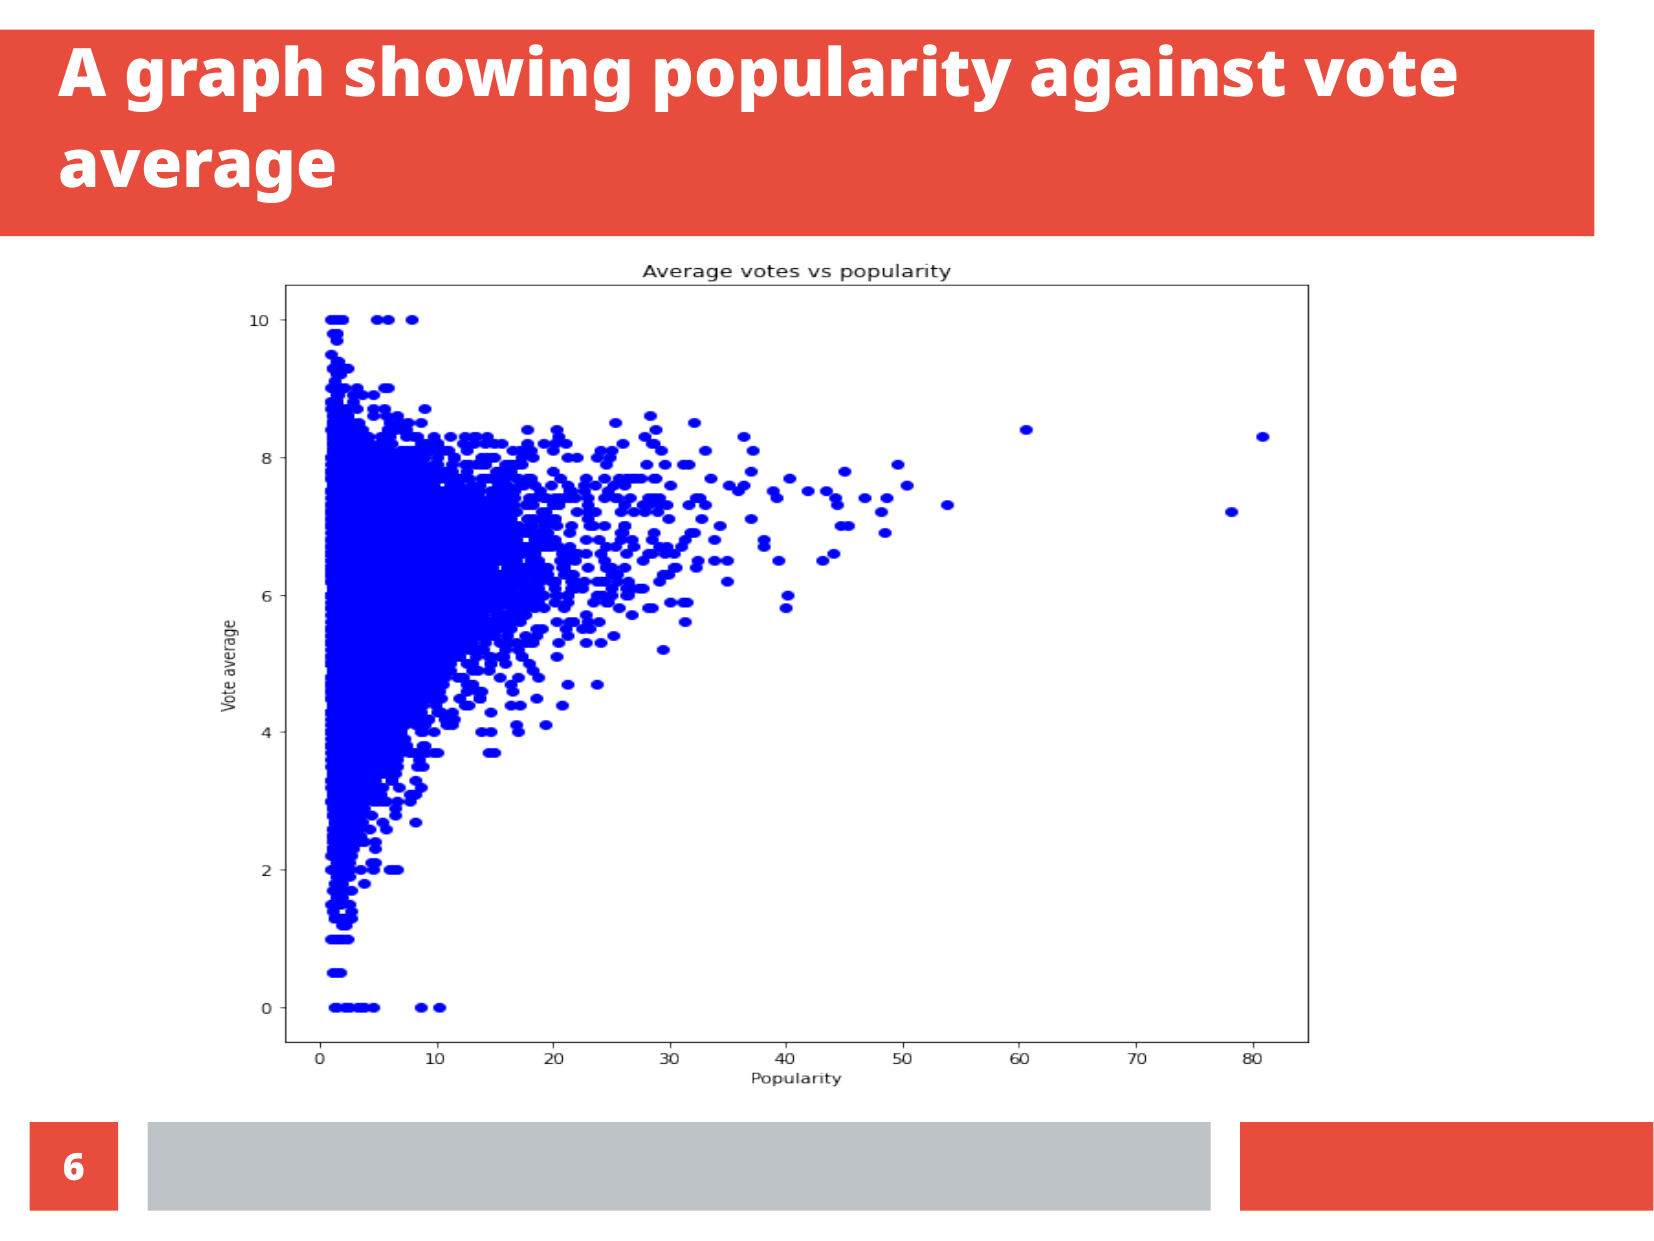

# A graph showing popularity against vote average
6